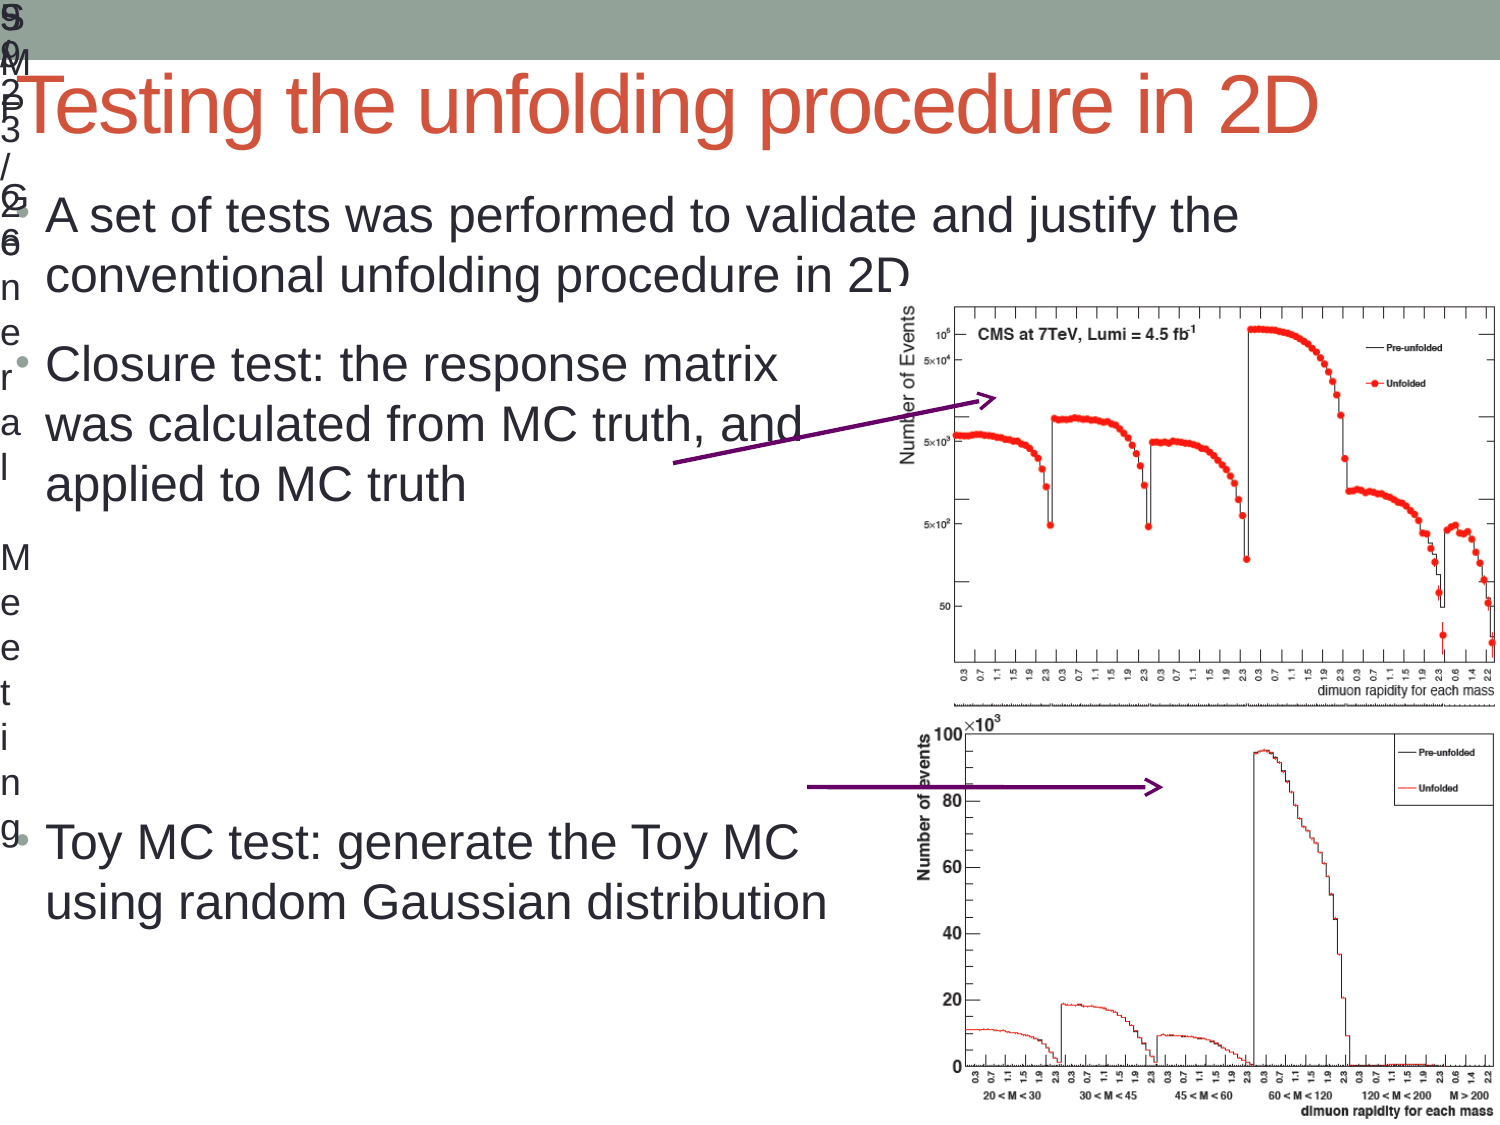

SMP General Meeting
# Testing the unfolding procedure in 2D
A set of tests was performed to validate and justify the conventional unfolding procedure in 2D
Closure test: the response matrix
was calculated from MC truth, and
applied to MC truth
Toy MC test: generate the Toy MC
using random Gaussian distribution